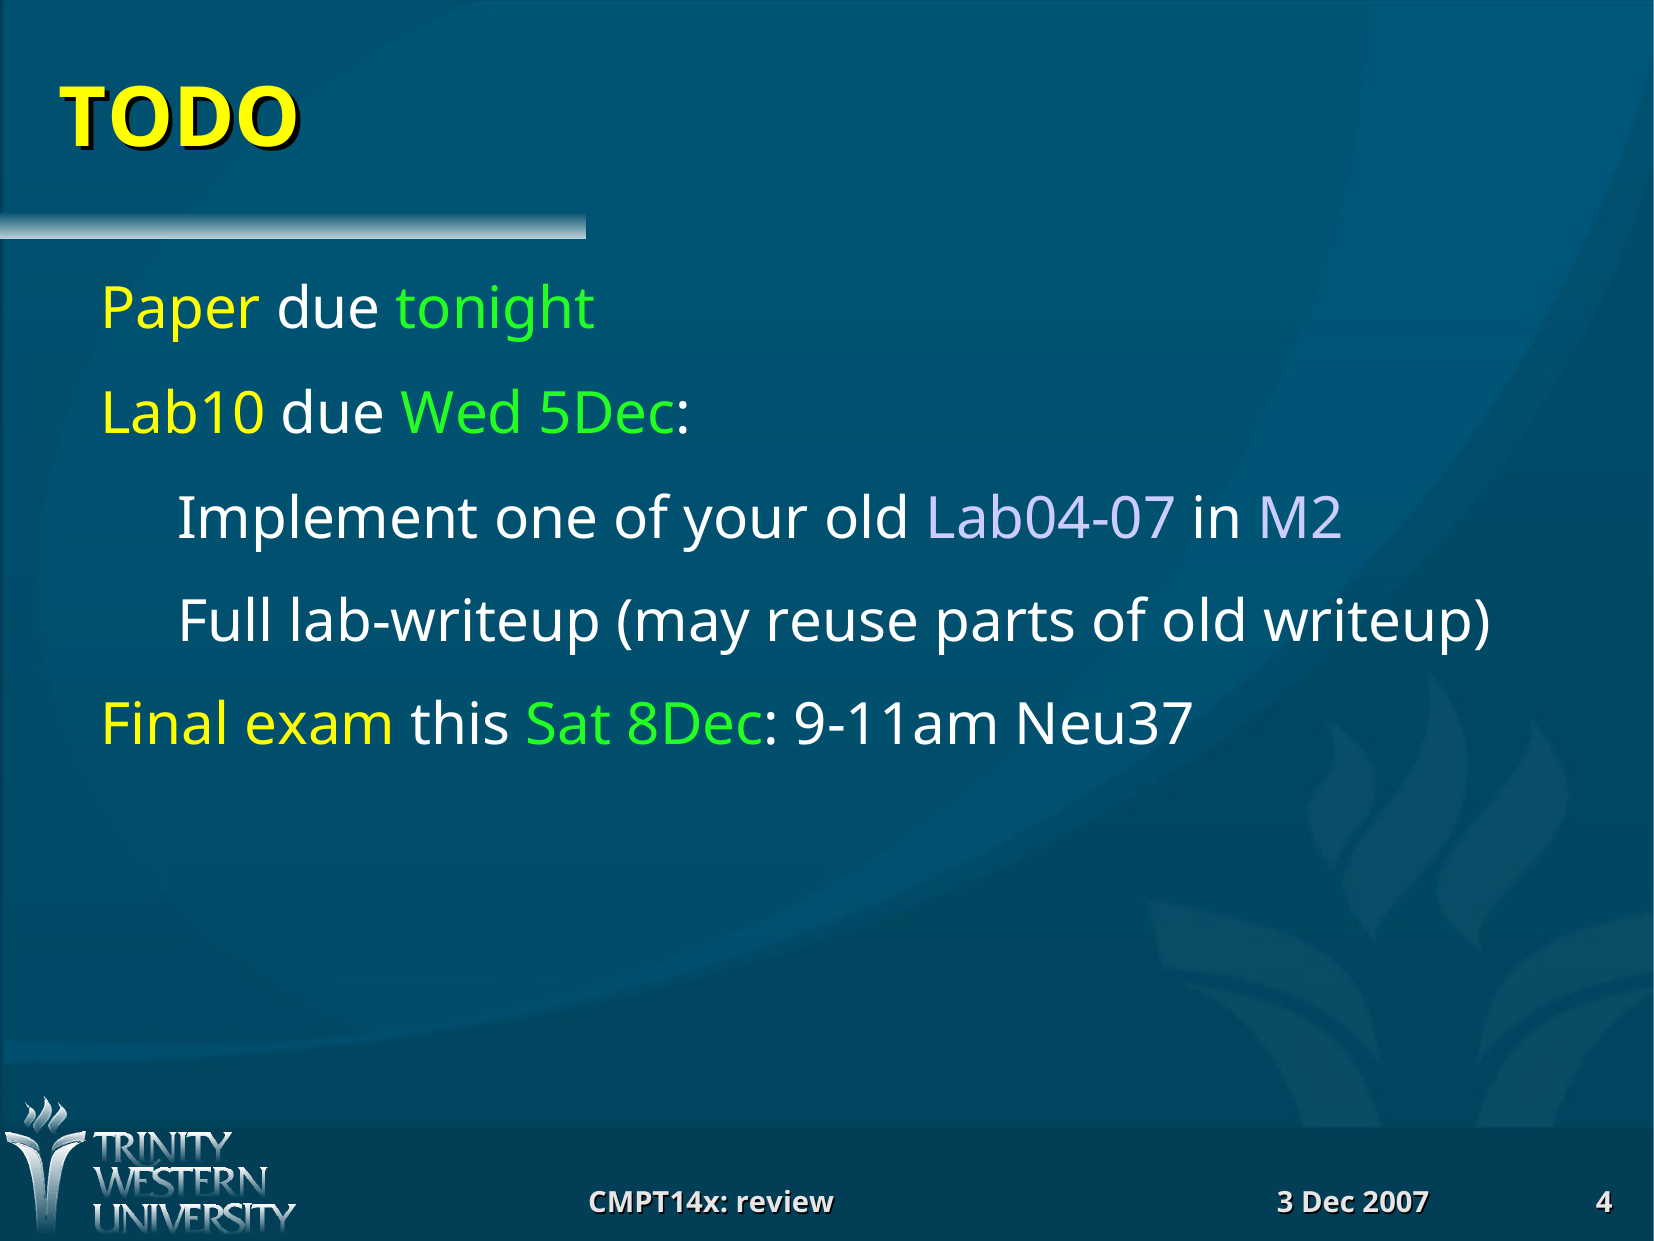

# TODO
Paper due tonight
Lab10 due Wed 5Dec:
Implement one of your old Lab04-07 in M2
Full lab-writeup (may reuse parts of old writeup)
Final exam this Sat 8Dec: 9-11am Neu37
CMPT14x: review
3 Dec 2007
4